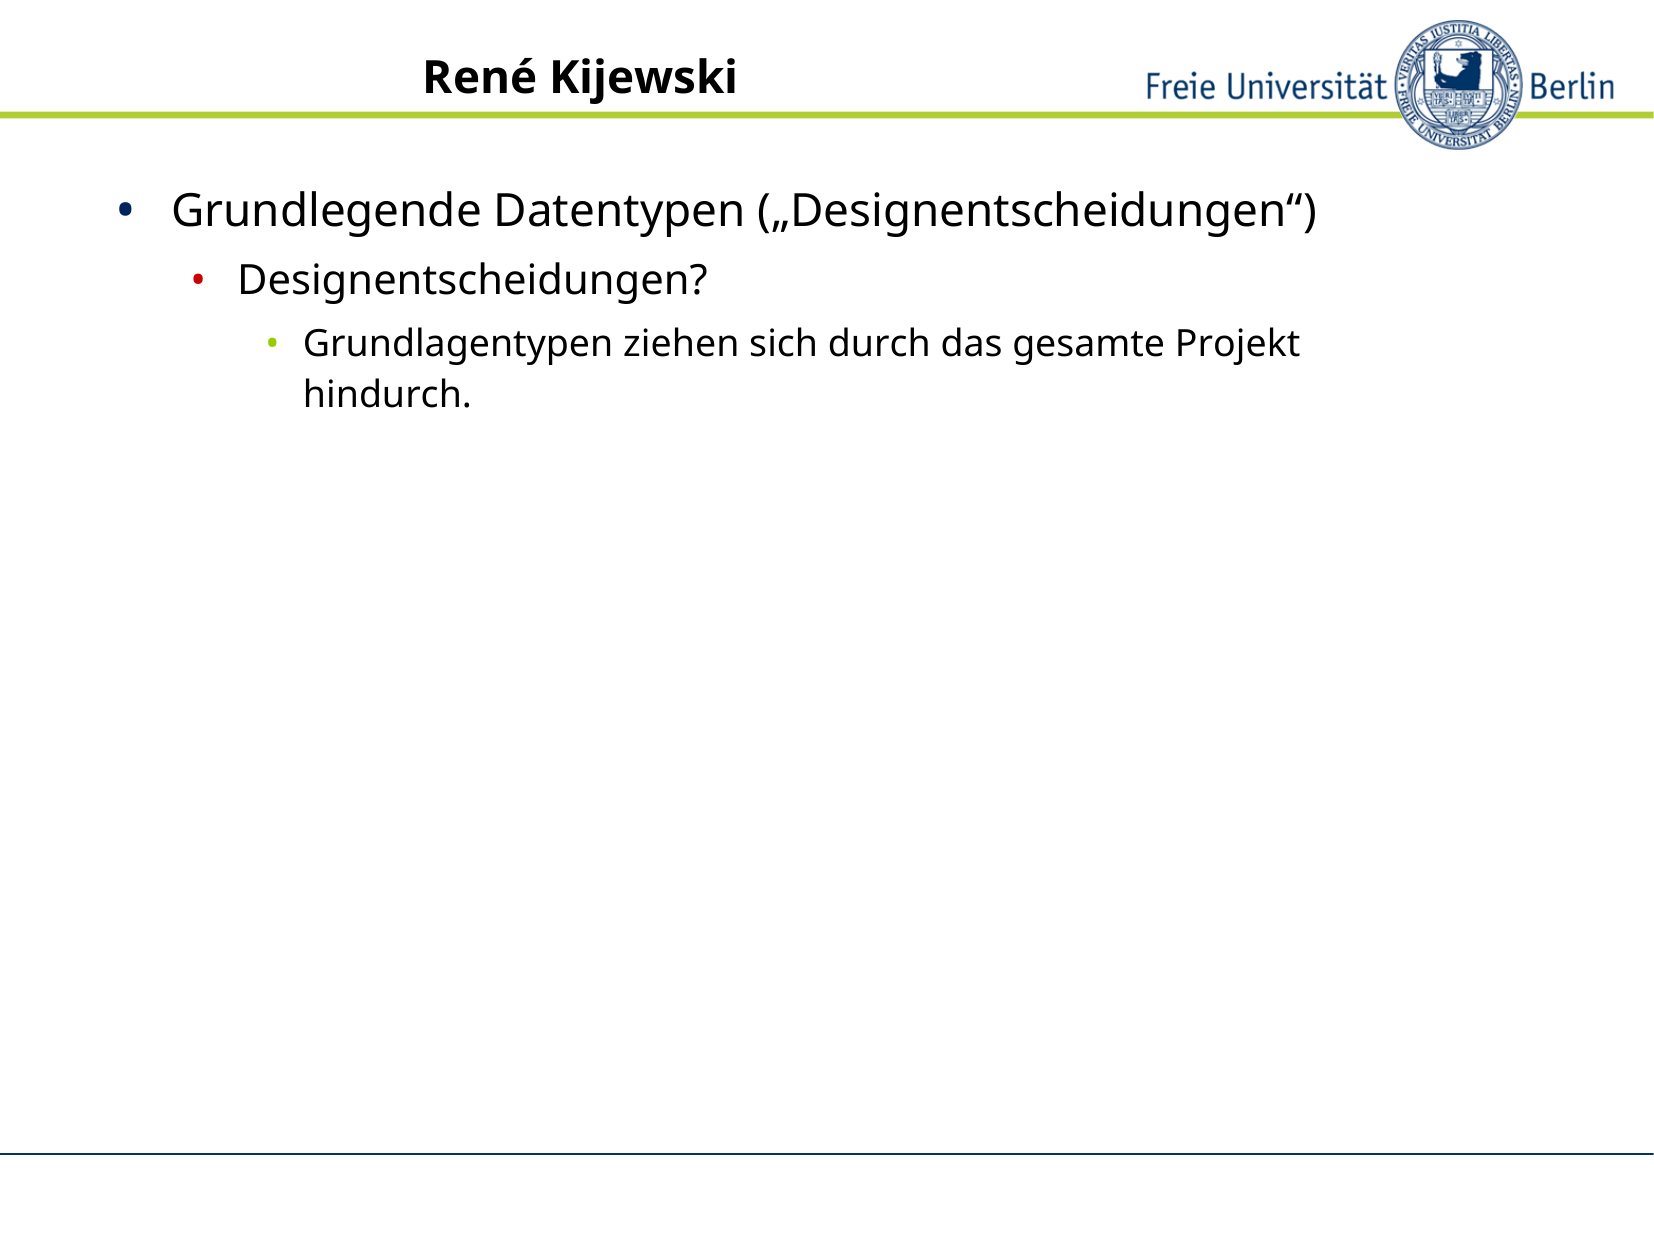

# René Kijewski
Grundlegende Datentypen („Designentscheidungen“)
Designentscheidungen?
Grundlagentypen ziehen sich durch das gesamte Projekt hindurch.